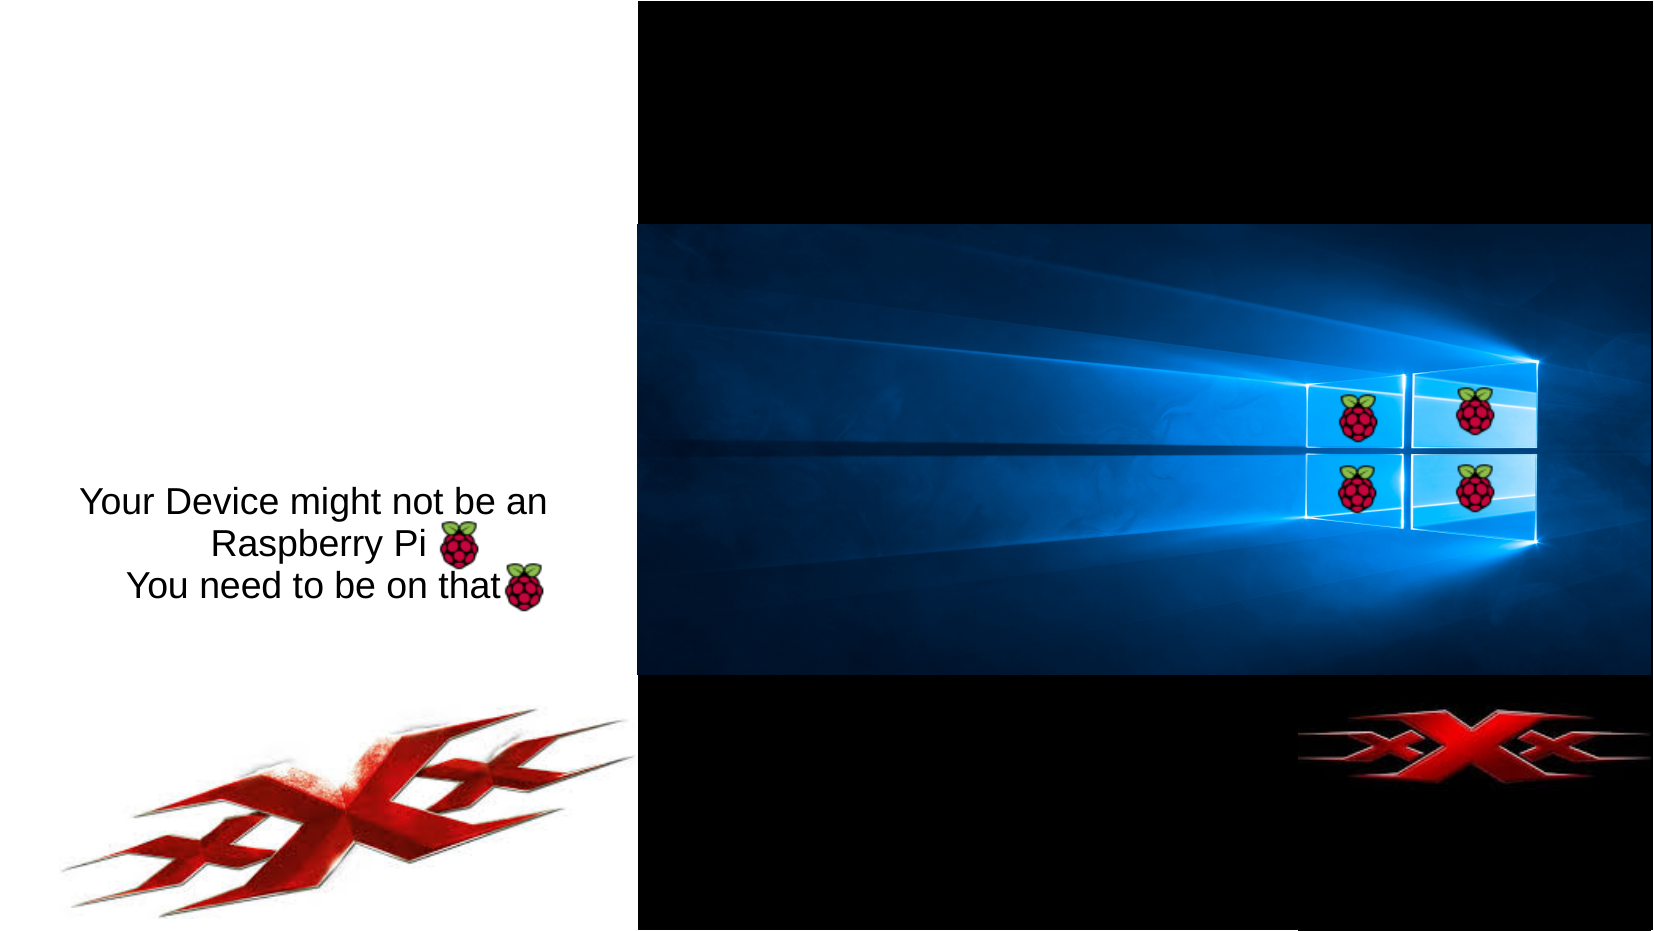

Your Device might not be an
Raspberry Pi
You need to be on that